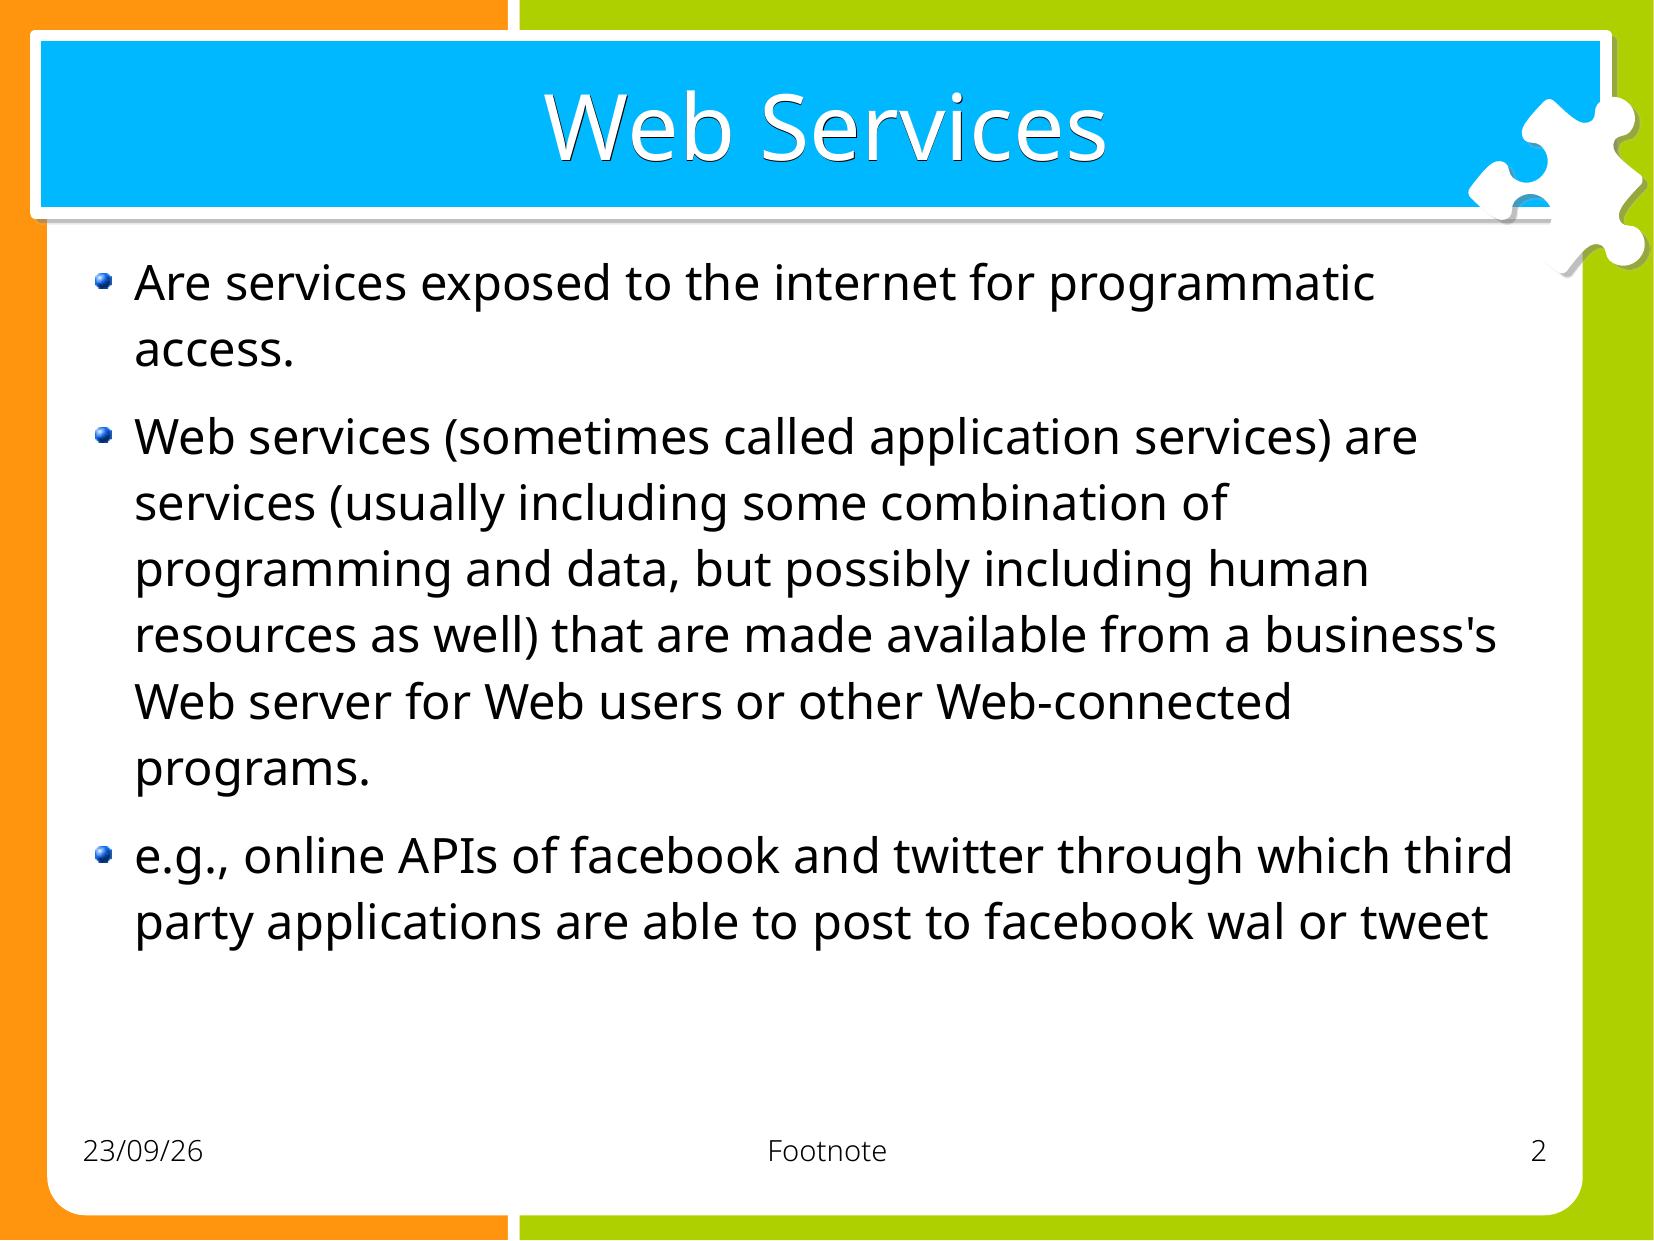

# Web Services
Are services exposed to the internet for programmatic access.
Web services (sometimes called application services) are services (usually including some combination of programming and data, but possibly including human resources as well) that are made available from a business's Web server for Web users or other Web-connected programs.
e.g., online APIs of facebook and twitter through which third party applications are able to post to facebook wal or tweet
Footnote
2